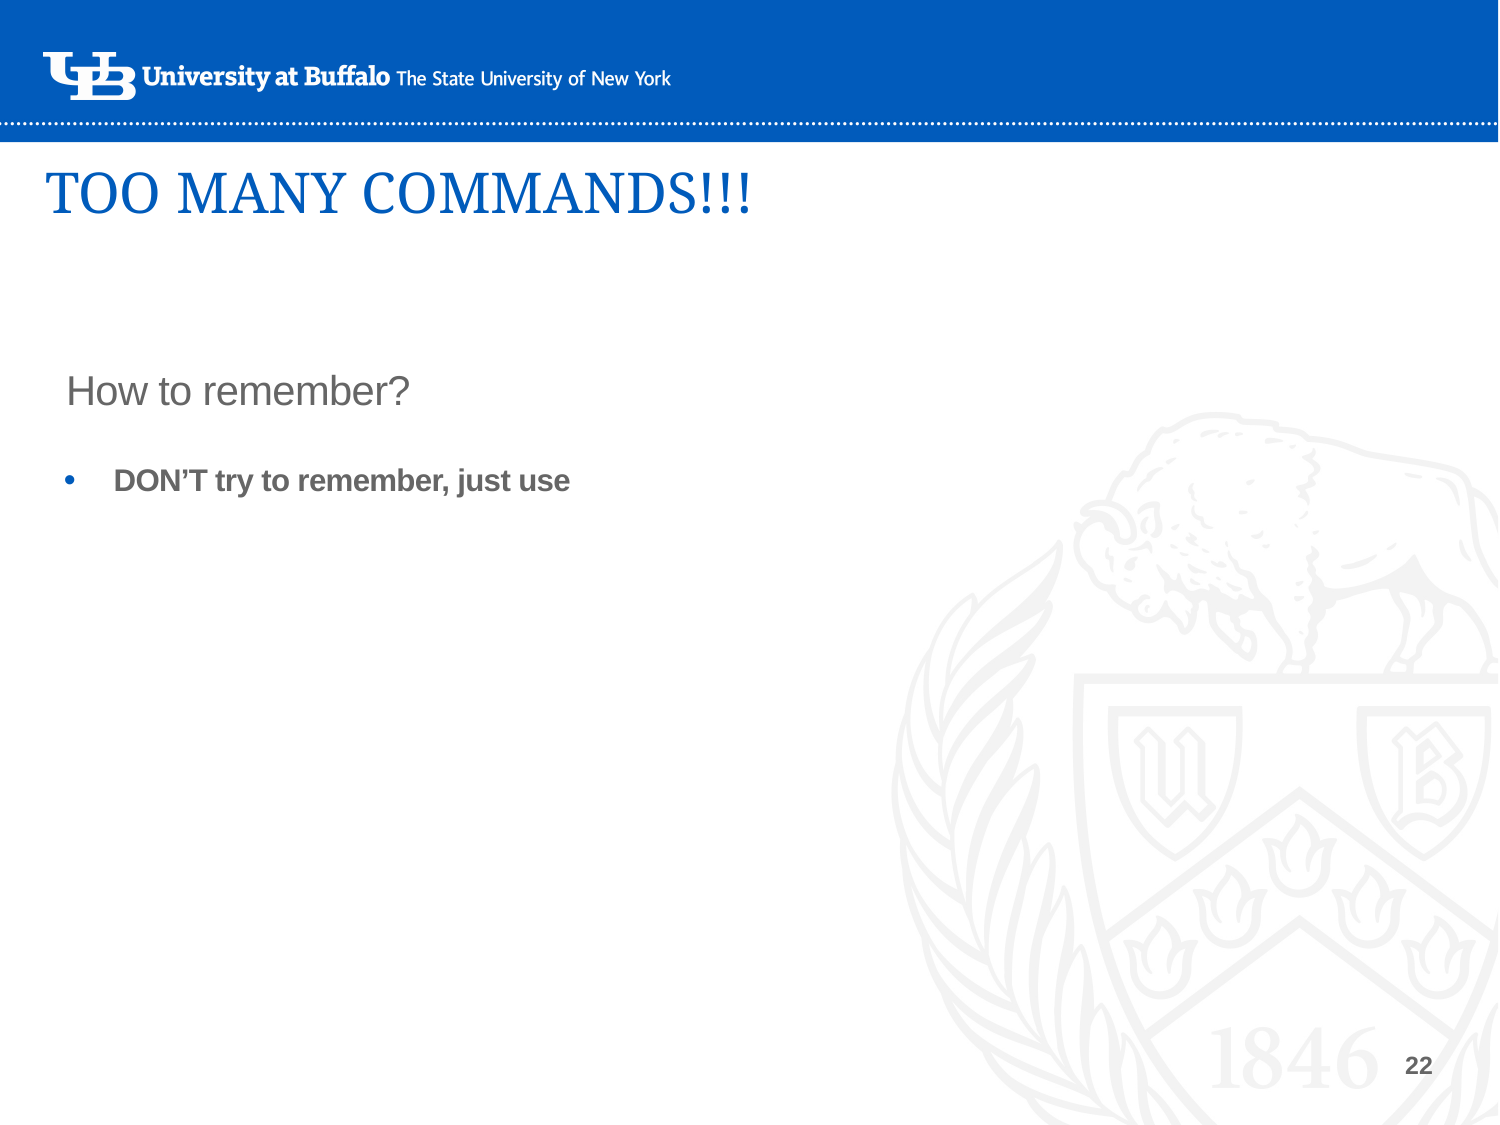

# TOO MANY COMMANDS!!!
How to remember?
DON’T try to remember, just use